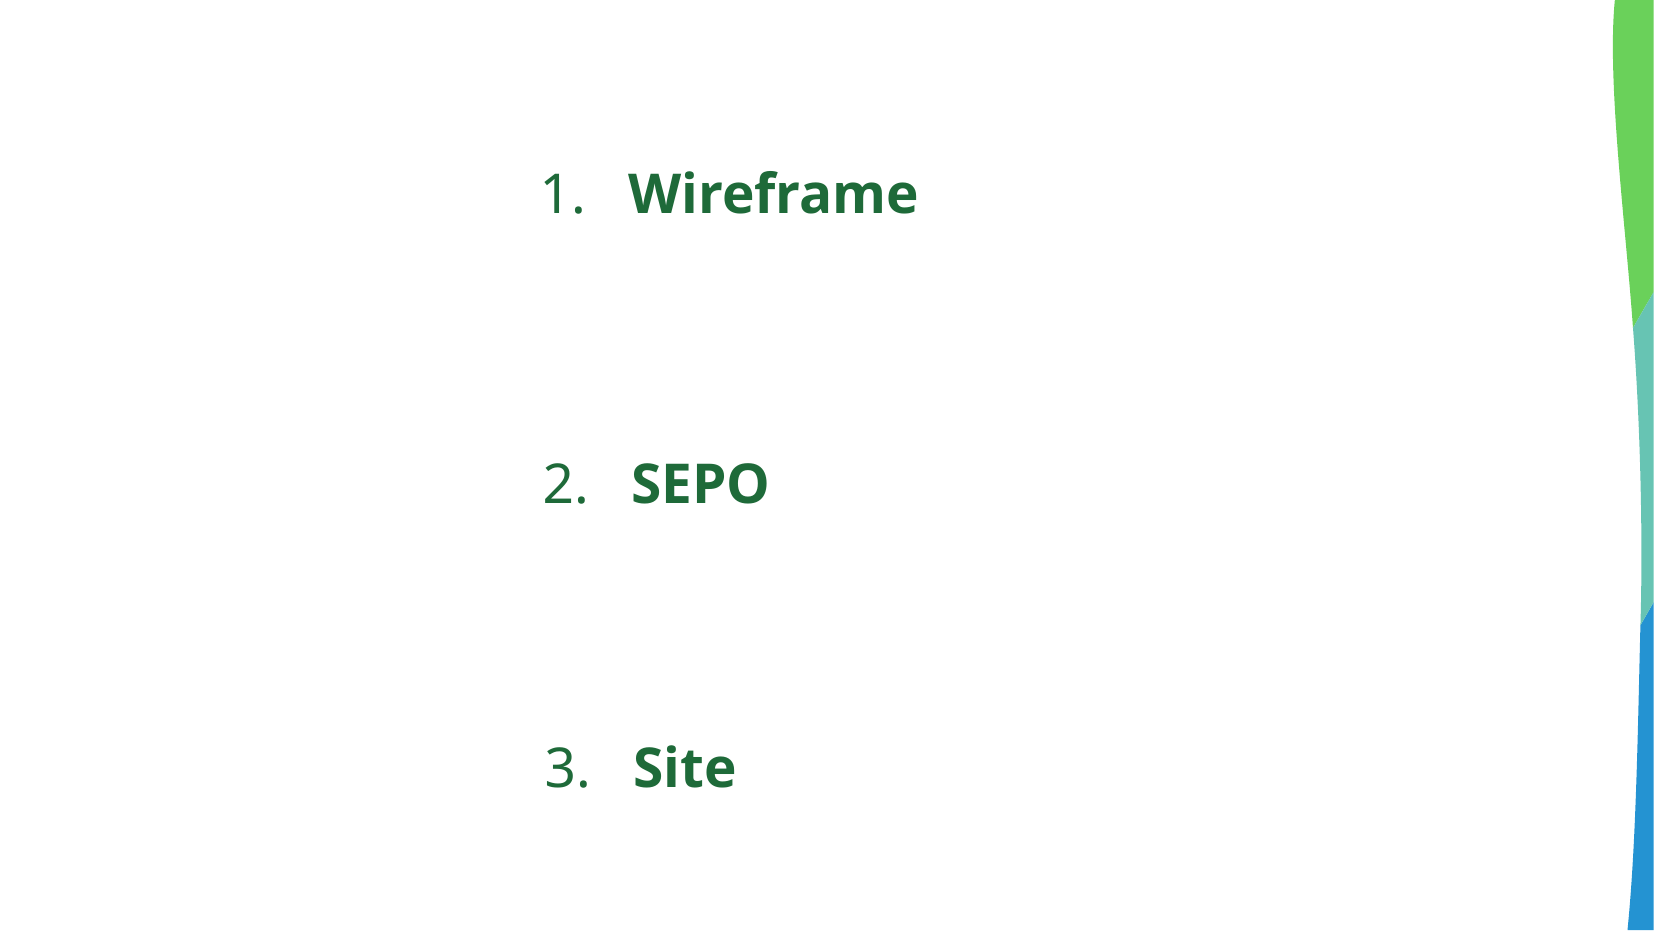

1. Wireframe
# 2. SEPO
3. Site